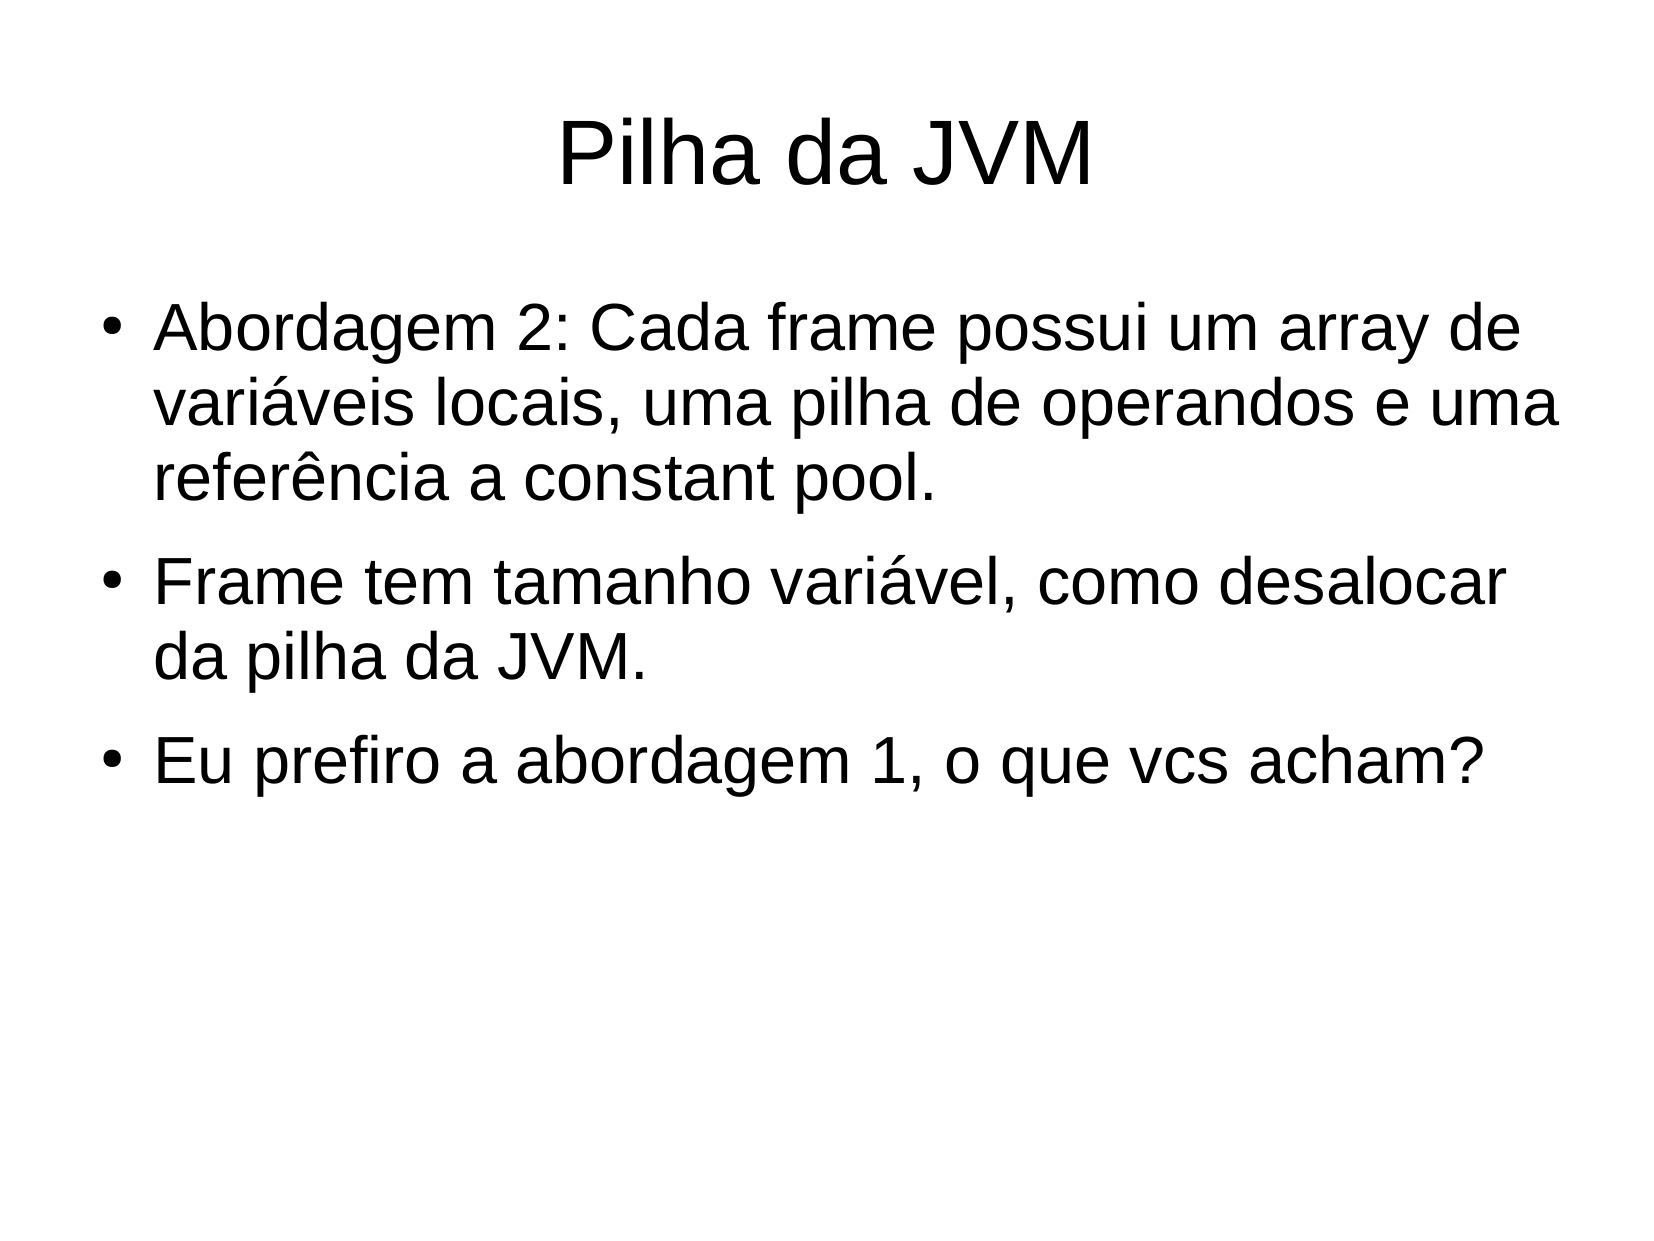

# Pilha da JVM
Abordagem 2: Cada frame possui um array de variáveis locais, uma pilha de operandos e uma referência a constant pool.
Frame tem tamanho variável, como desalocar da pilha da JVM.
Eu prefiro a abordagem 1, o que vcs acham?